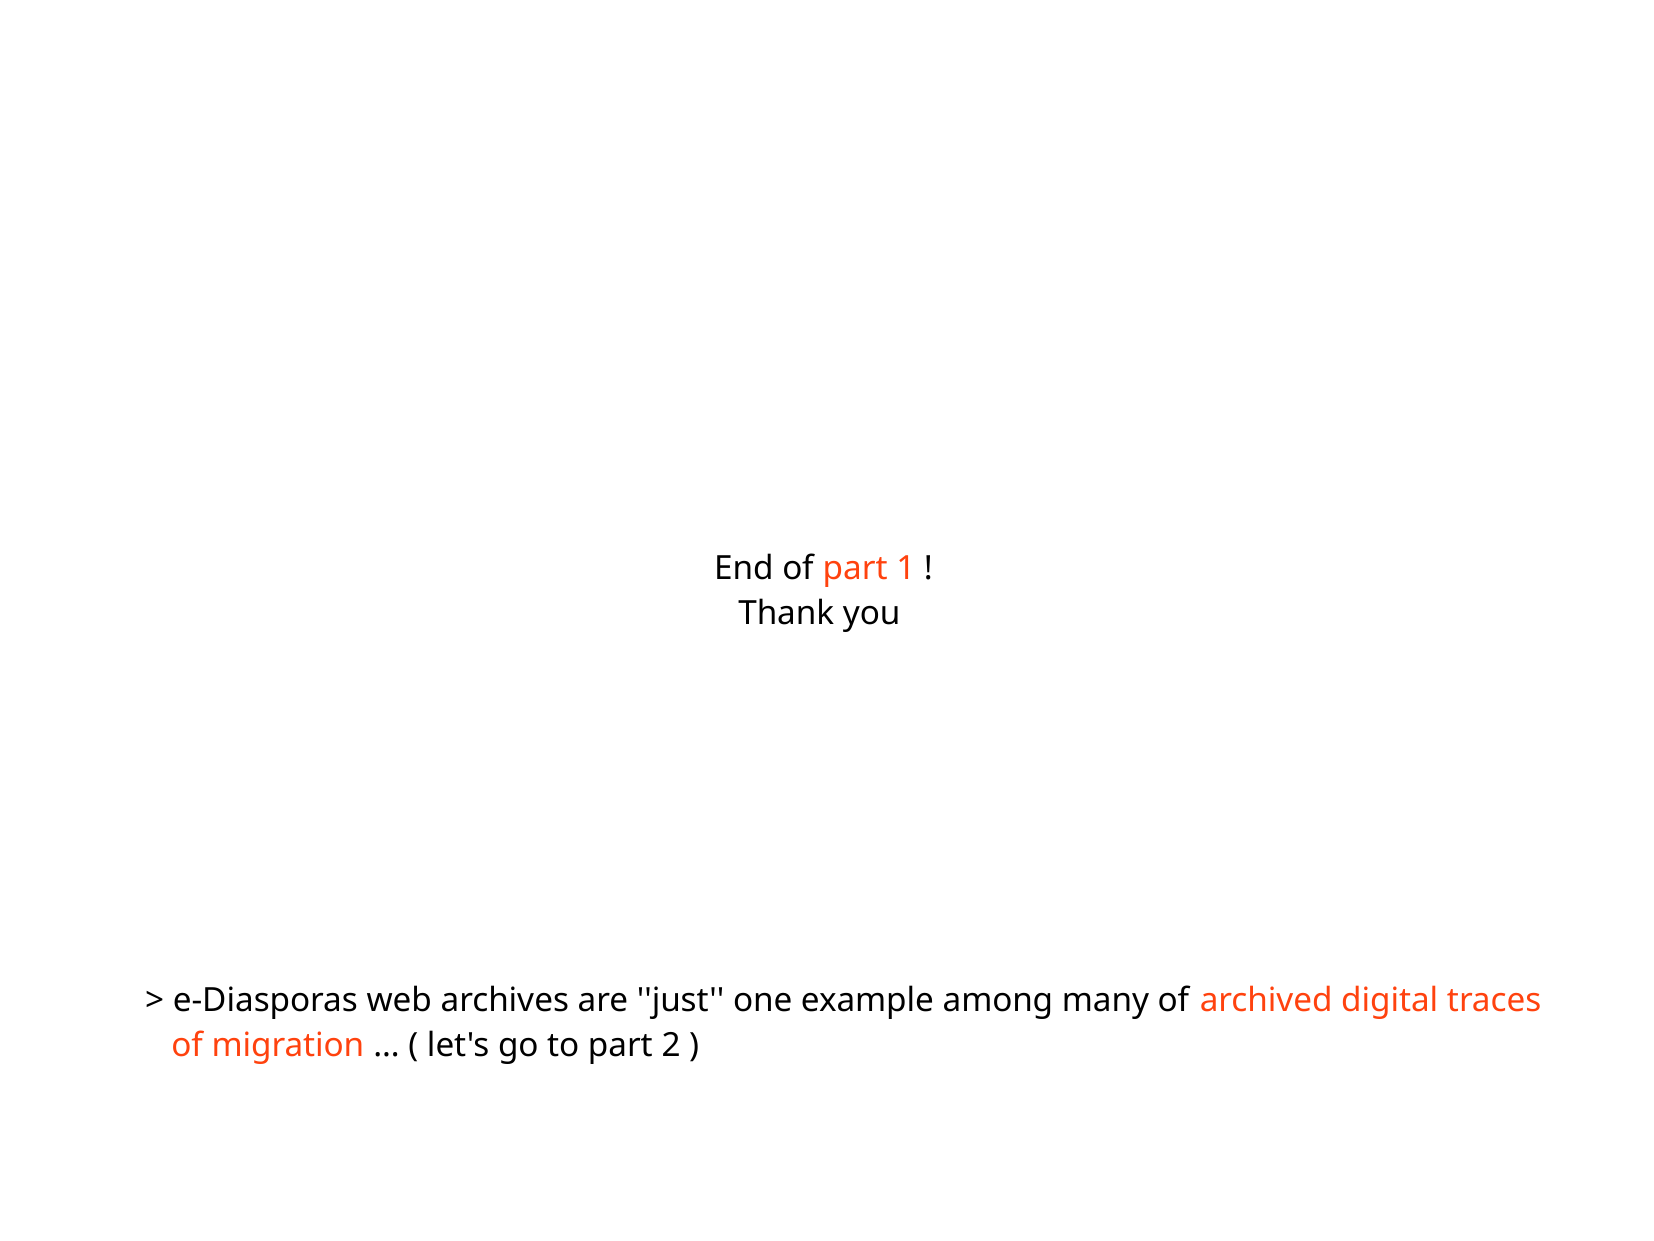

End of part 1 !
Thank you
> e-Diasporas web archives are ''just'' one example among many of archived digital traces
 of migration … ( let's go to part 2 )